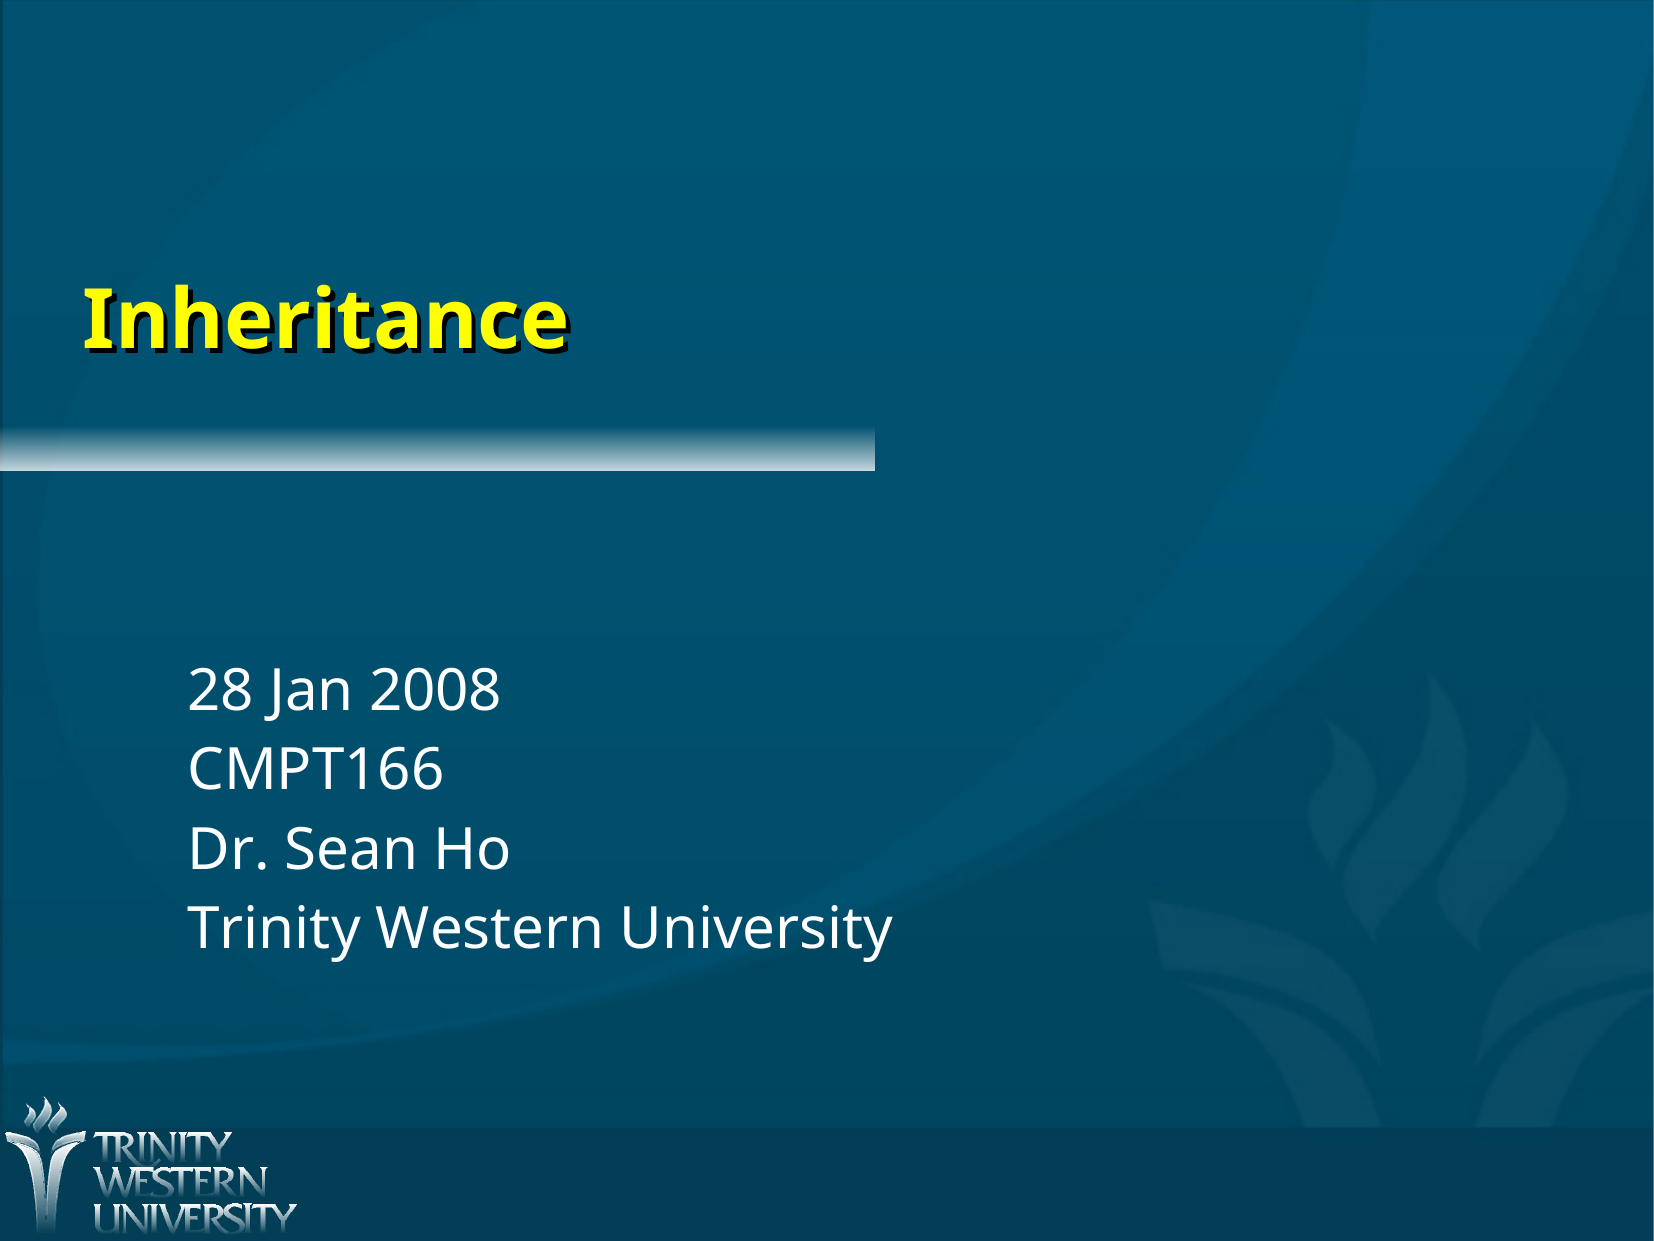

# Inheritance
28 Jan 2008
CMPT166
Dr. Sean Ho
Trinity Western University